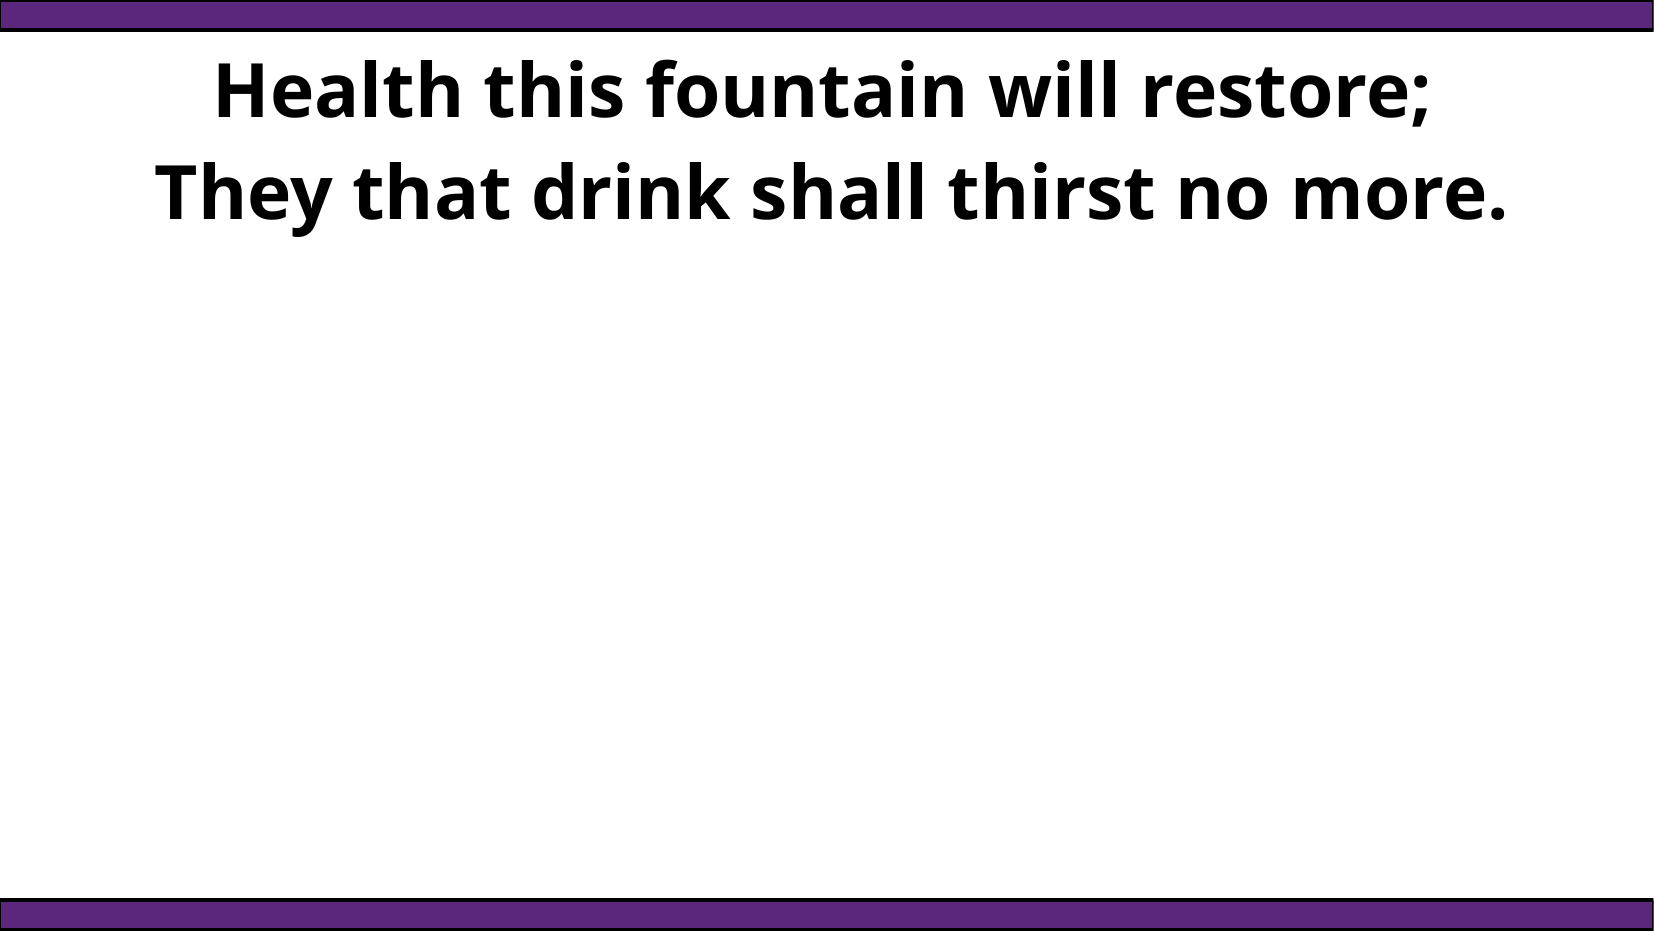

Health this fountain will restore;
They that drink shall thirst no more.